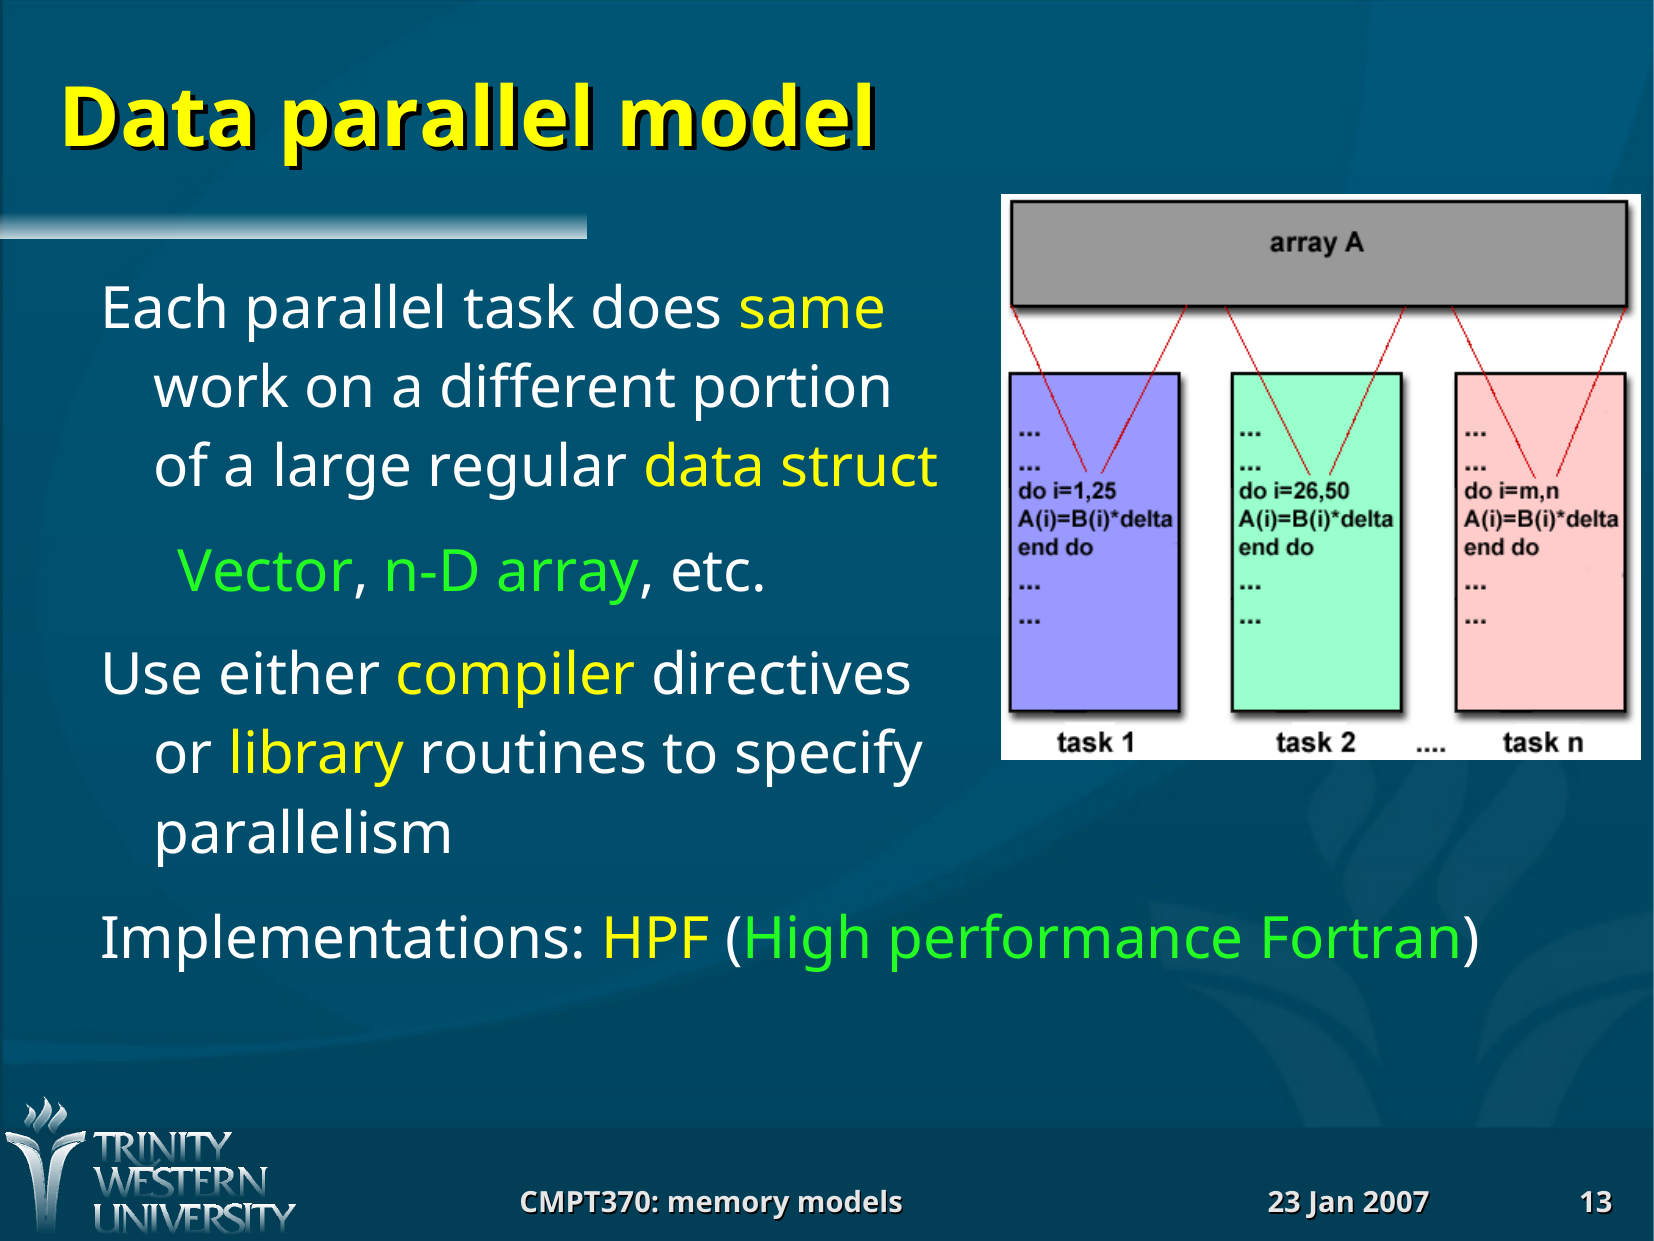

# Data parallel model
Each parallel task does same
work on a different portion
of a large regular data struct
Vector, n-D array, etc.
Use either compiler directives
or library routines to specify
parallelism
Implementations: HPF (High performance Fortran)
CMPT370: memory models
23 Jan 2007
13